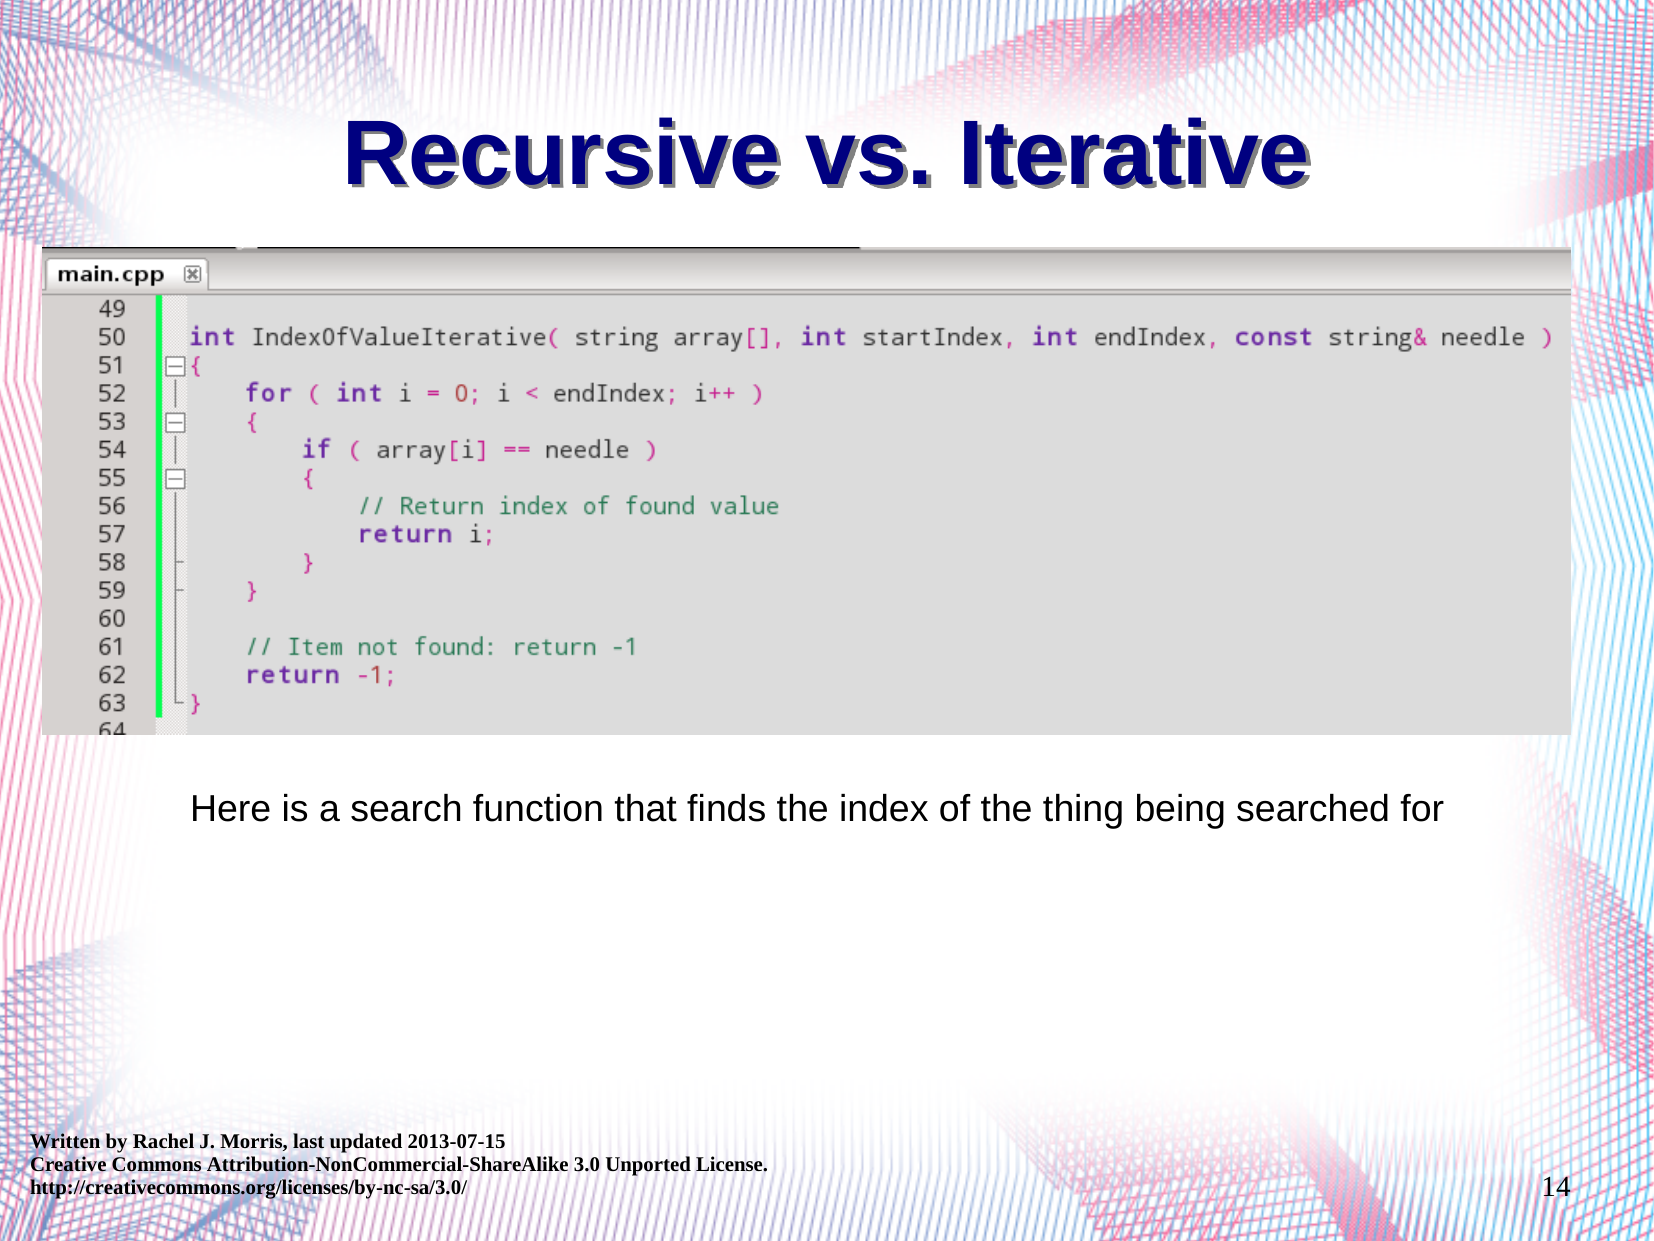

# Recursive vs. Iterative
Here is a search function that finds the index of the thing being searched for
14